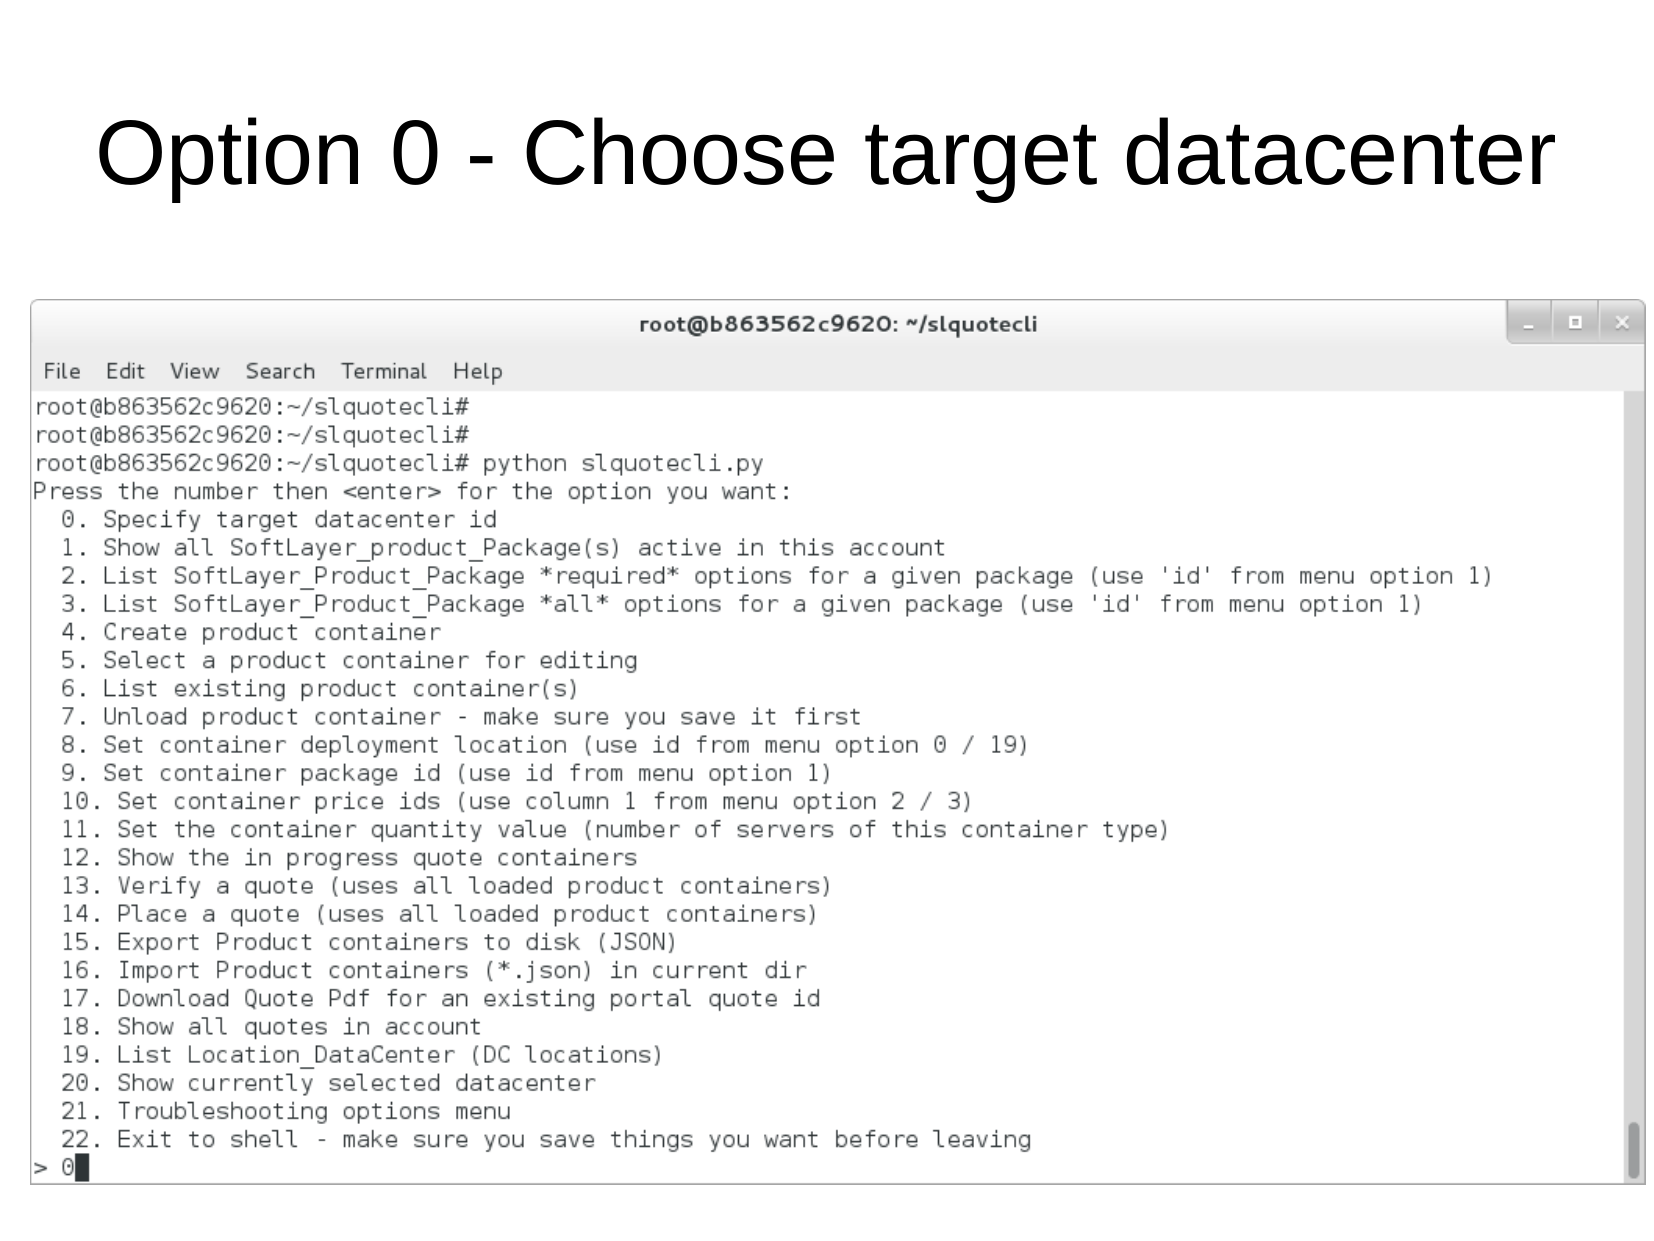

# Option 0 - Choose target datacenter